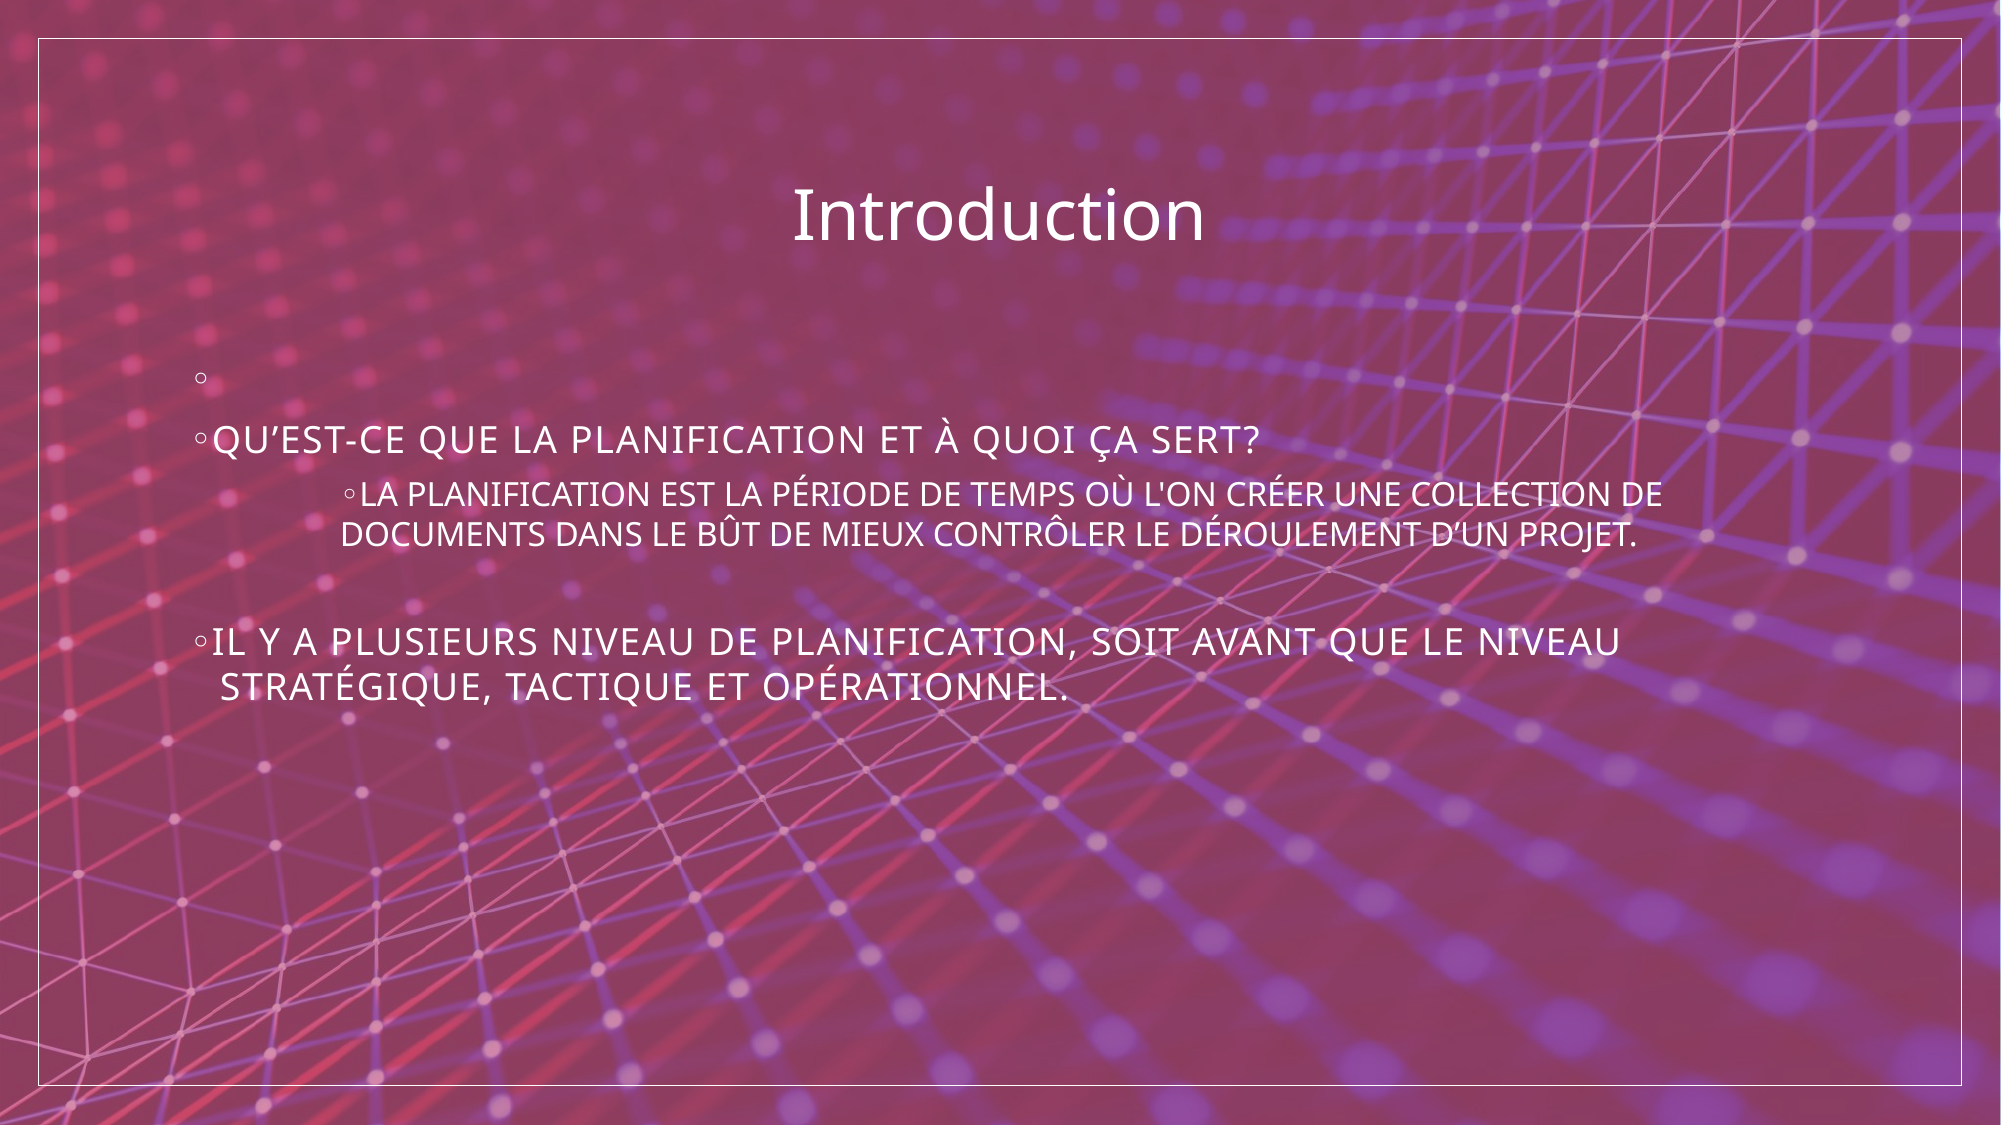

# Introduction
Qu’est-ce que la planification et à quoi ça sert?
La planification est la période de temps où l'on créer une collection de documents dans le bût de mieux contrôler le déroulement d’un projet.
Il y a plusieurs niveau de planification, soit avant que le niveau stratégique, tactique et opérationnel.